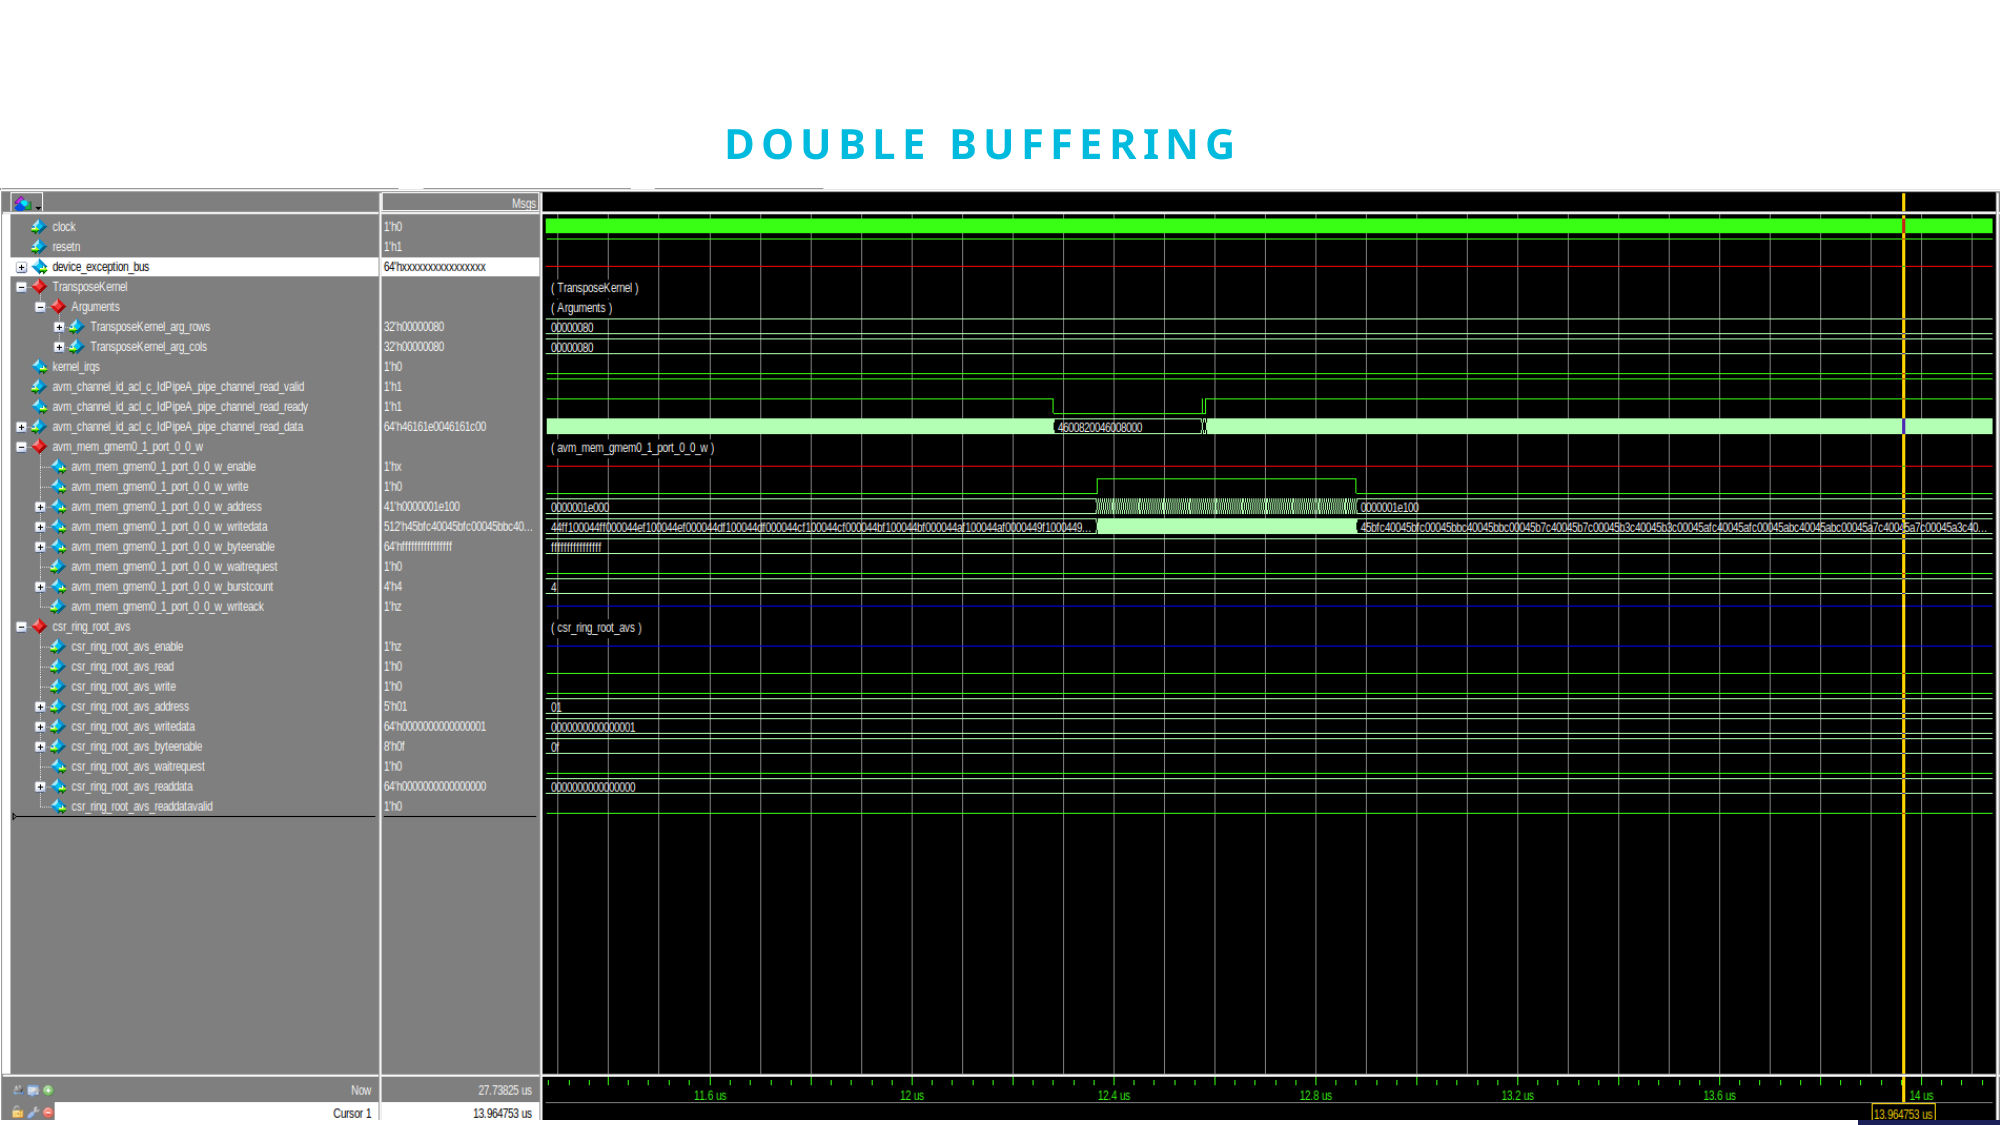

# Double buffering
Cliquez ici pour modifier le texte